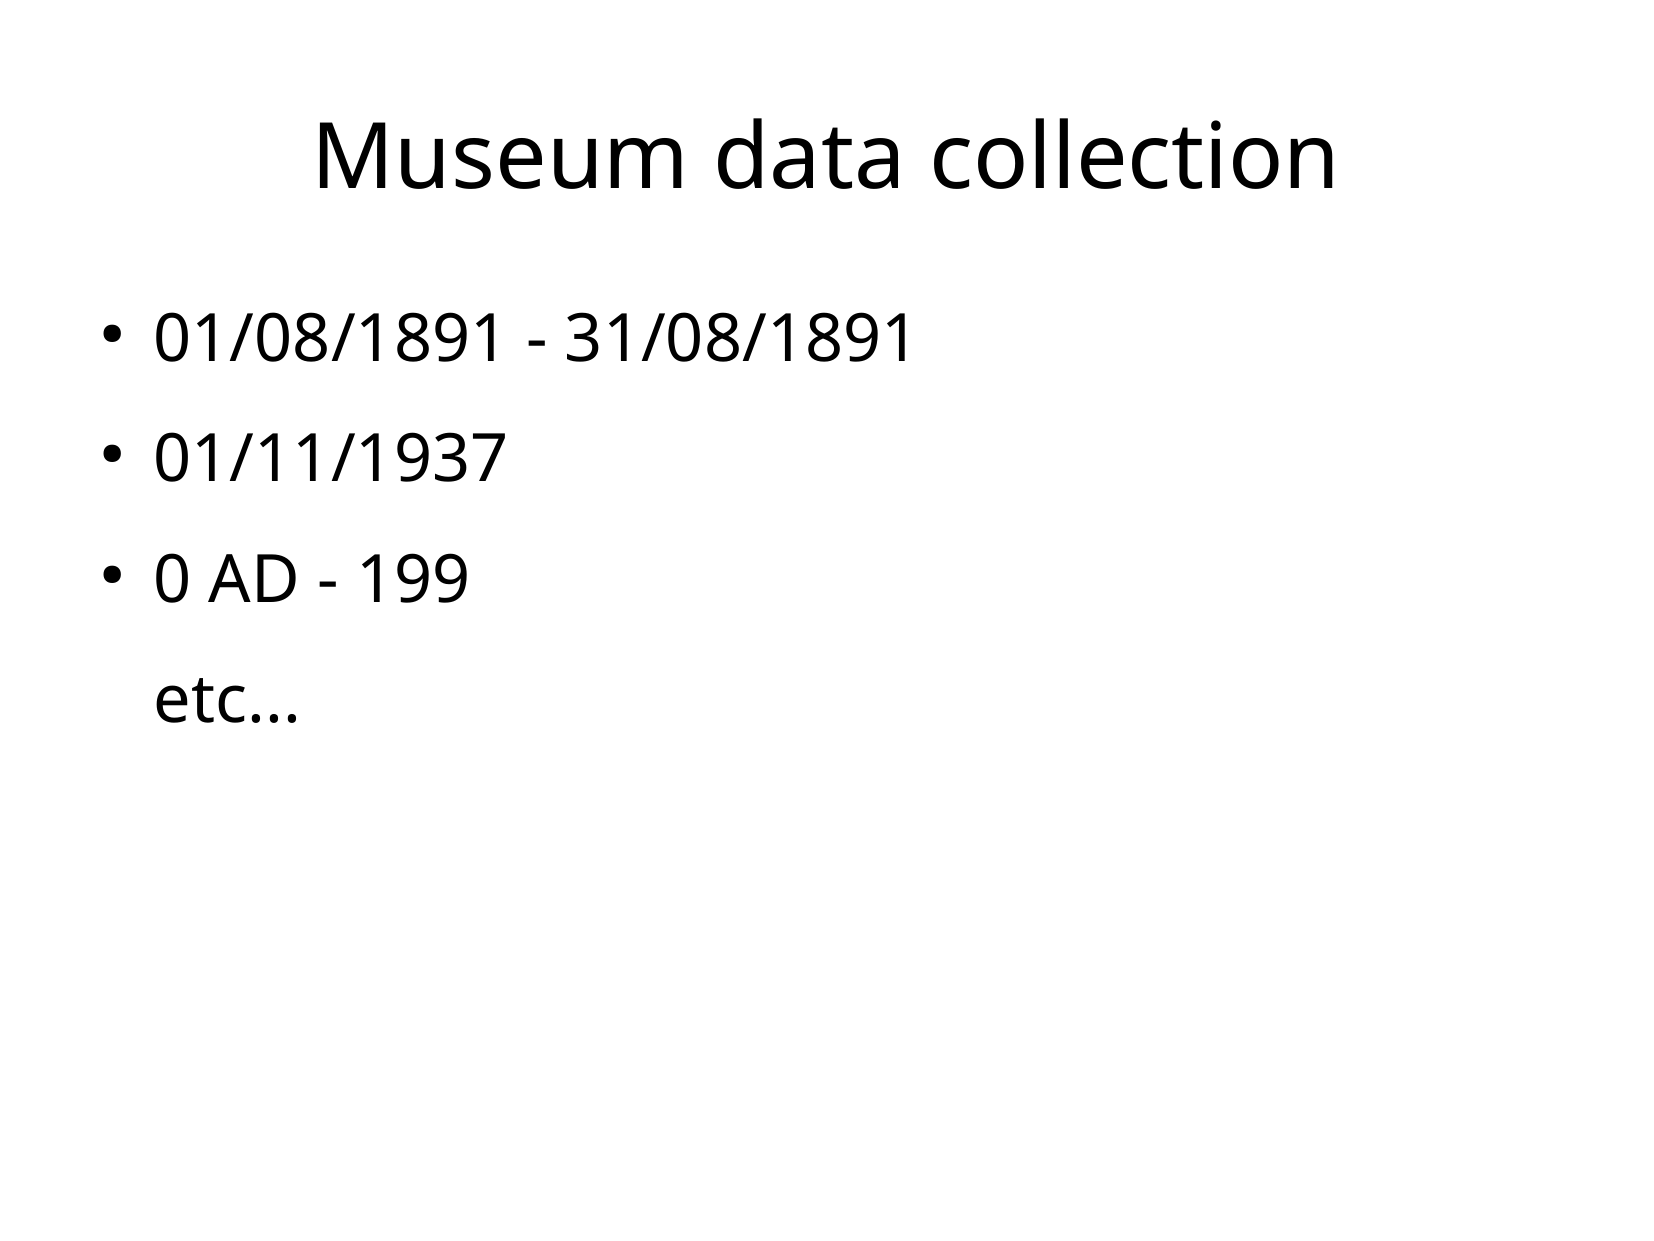

# Museum data collection
01/08/1891 - 31/08/1891
01/11/1937
0 AD - 199
etc...